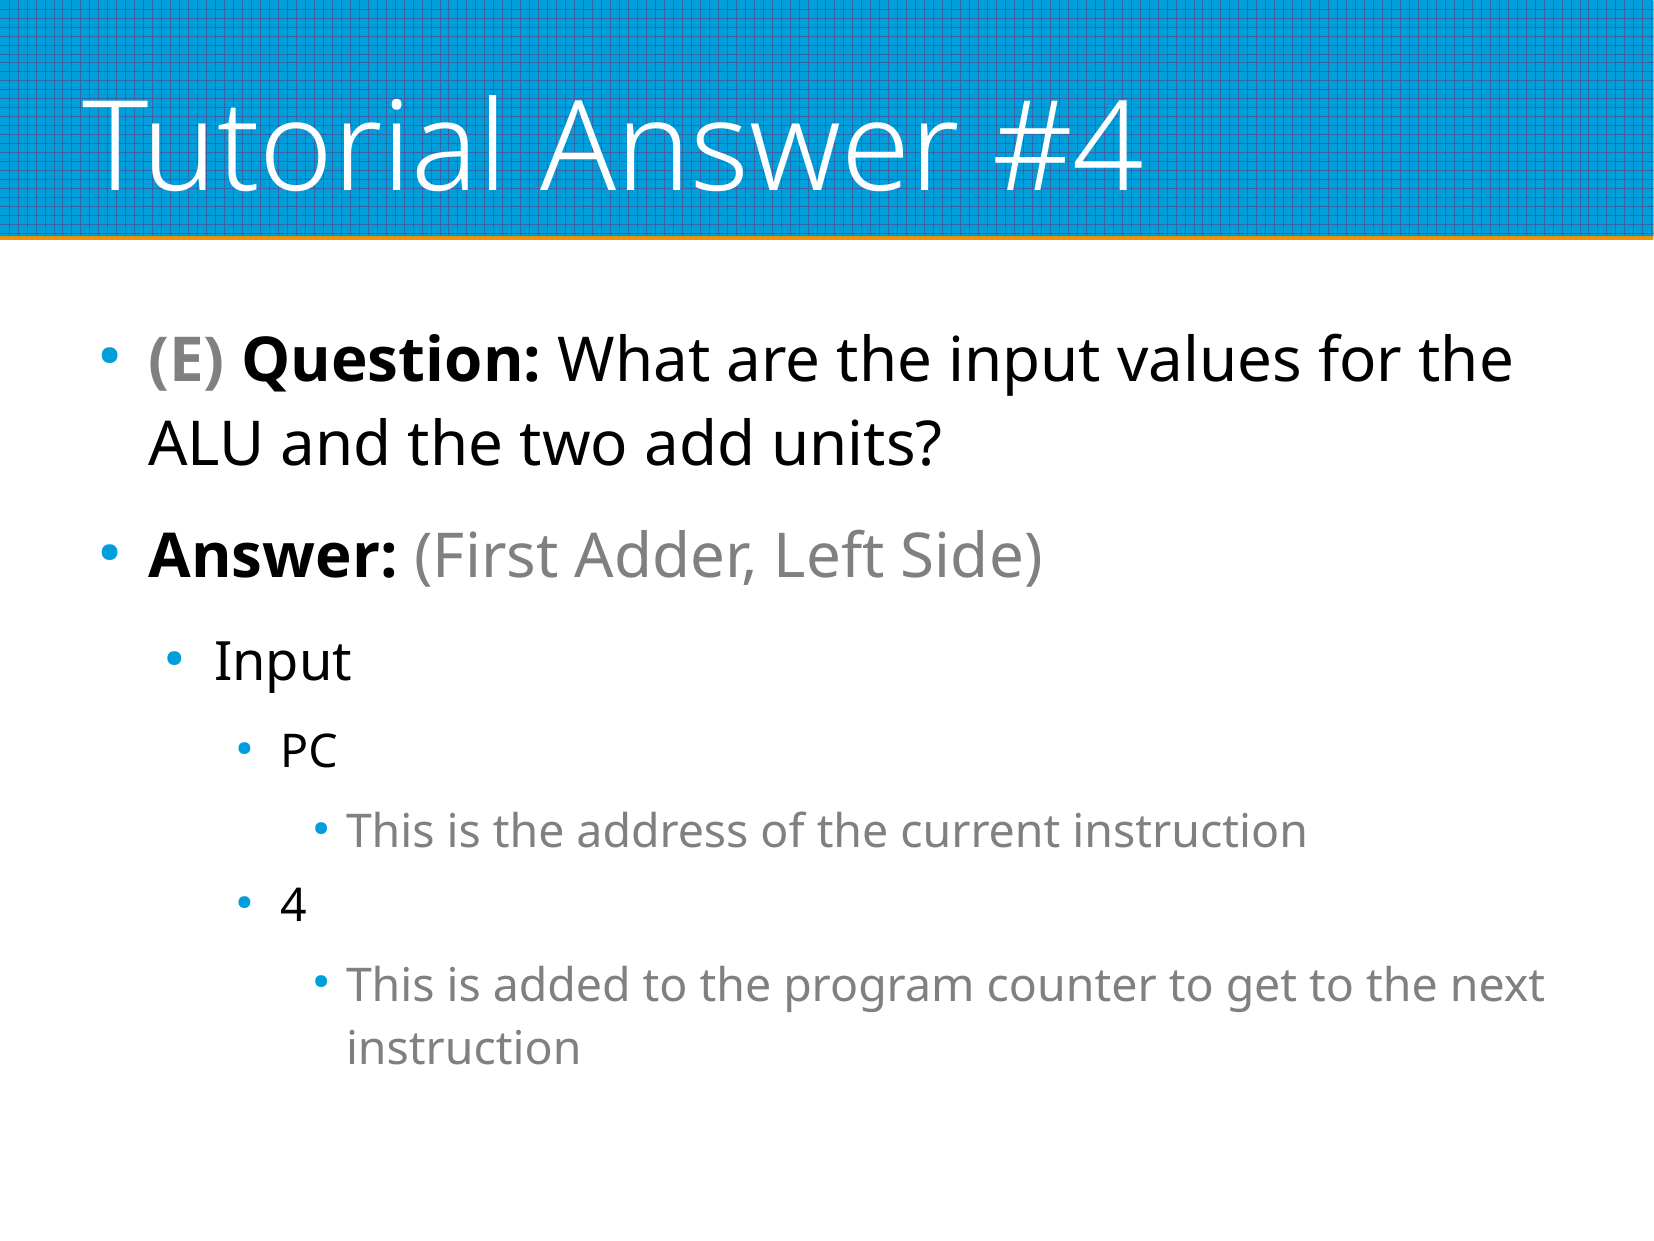

# Tutorial Answer #4
(E) Question: What are the input values for the ALU and the two add units?
Answer: (First Adder, Left Side)
Input
PC
This is the address of the current instruction
4
This is added to the program counter to get to the next instruction